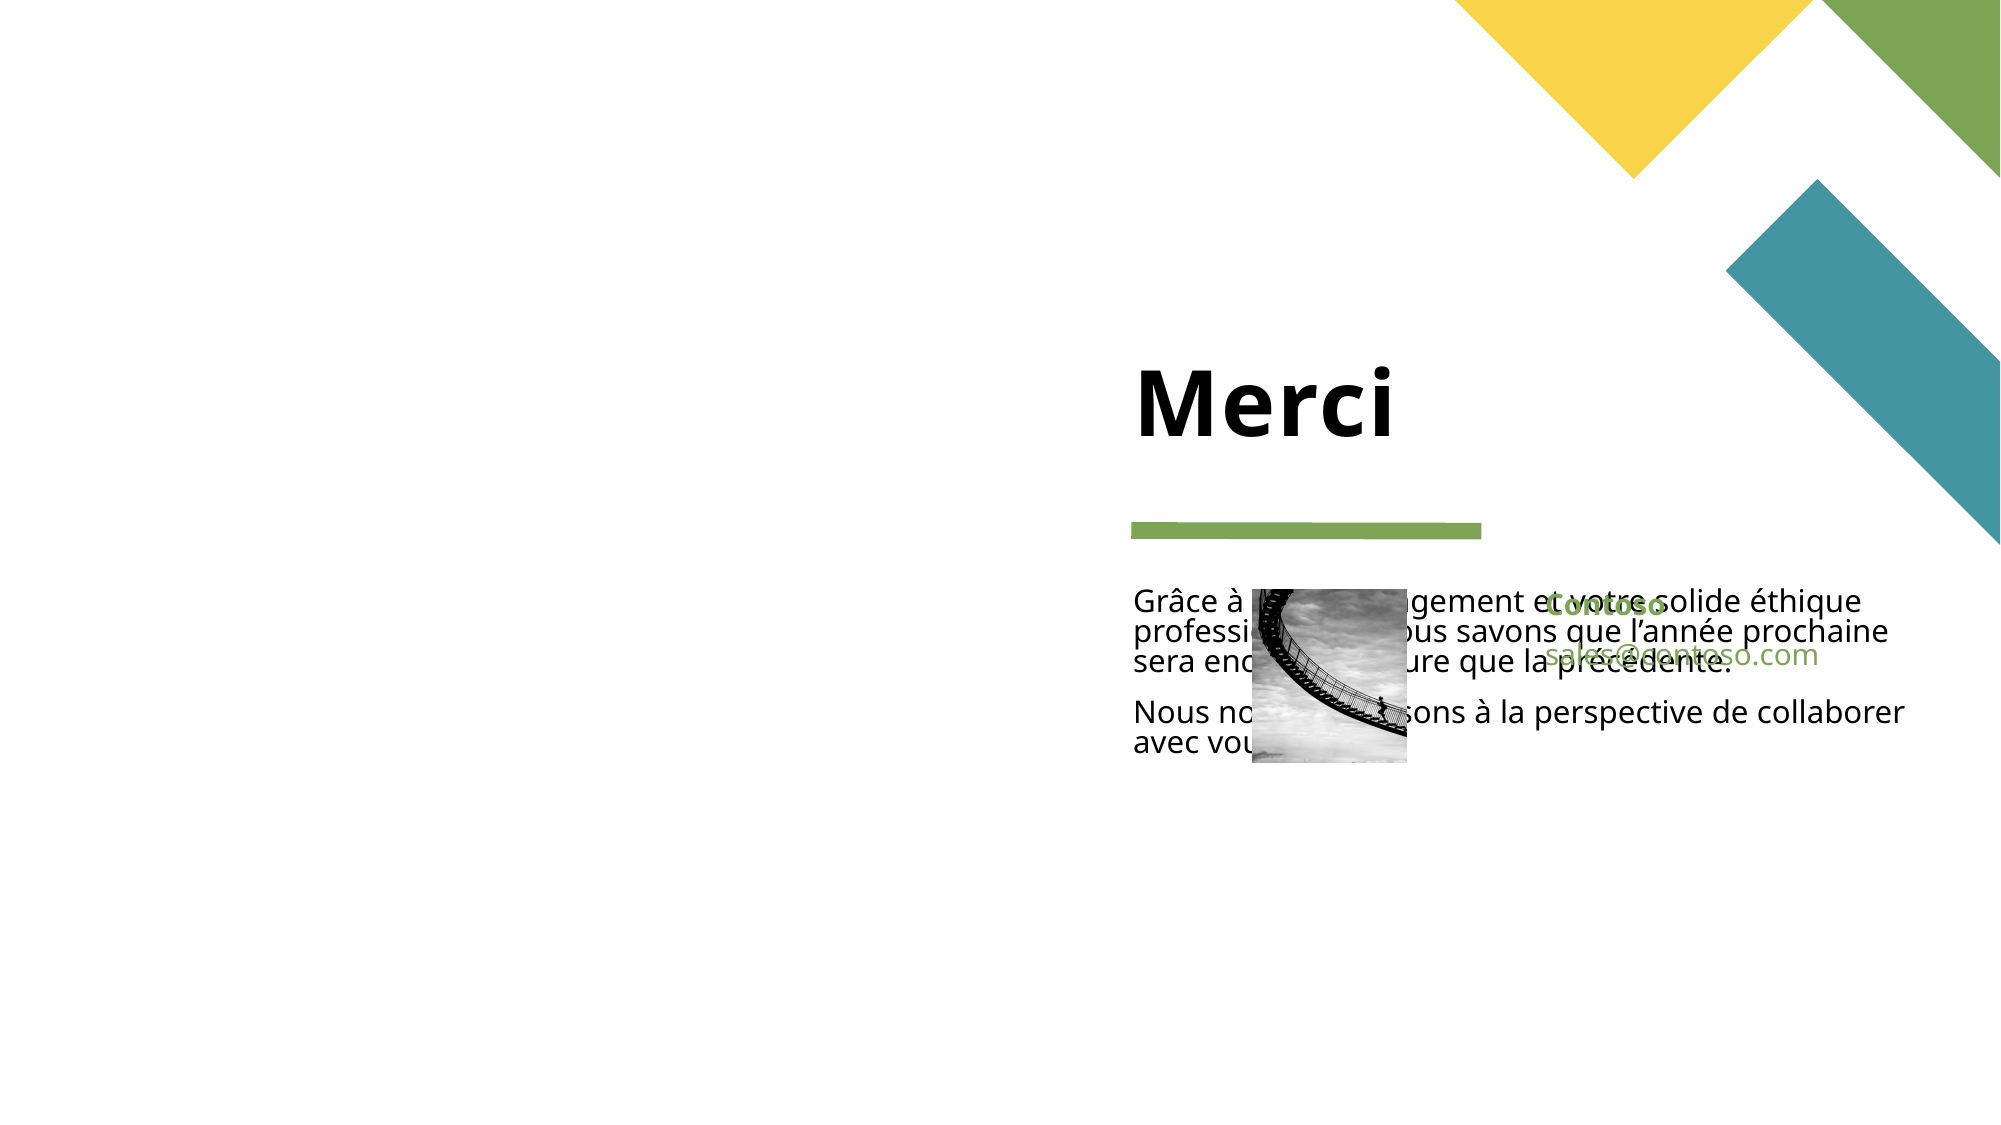

# Merci
Grâce à votre engagement et votre solide éthique professionnelle, nous savons que l’année prochaine sera encore meilleure que la précédente.
Nous nous réjouissons à la perspective de collaborer avec vous.
Contoso
sales@contoso.com